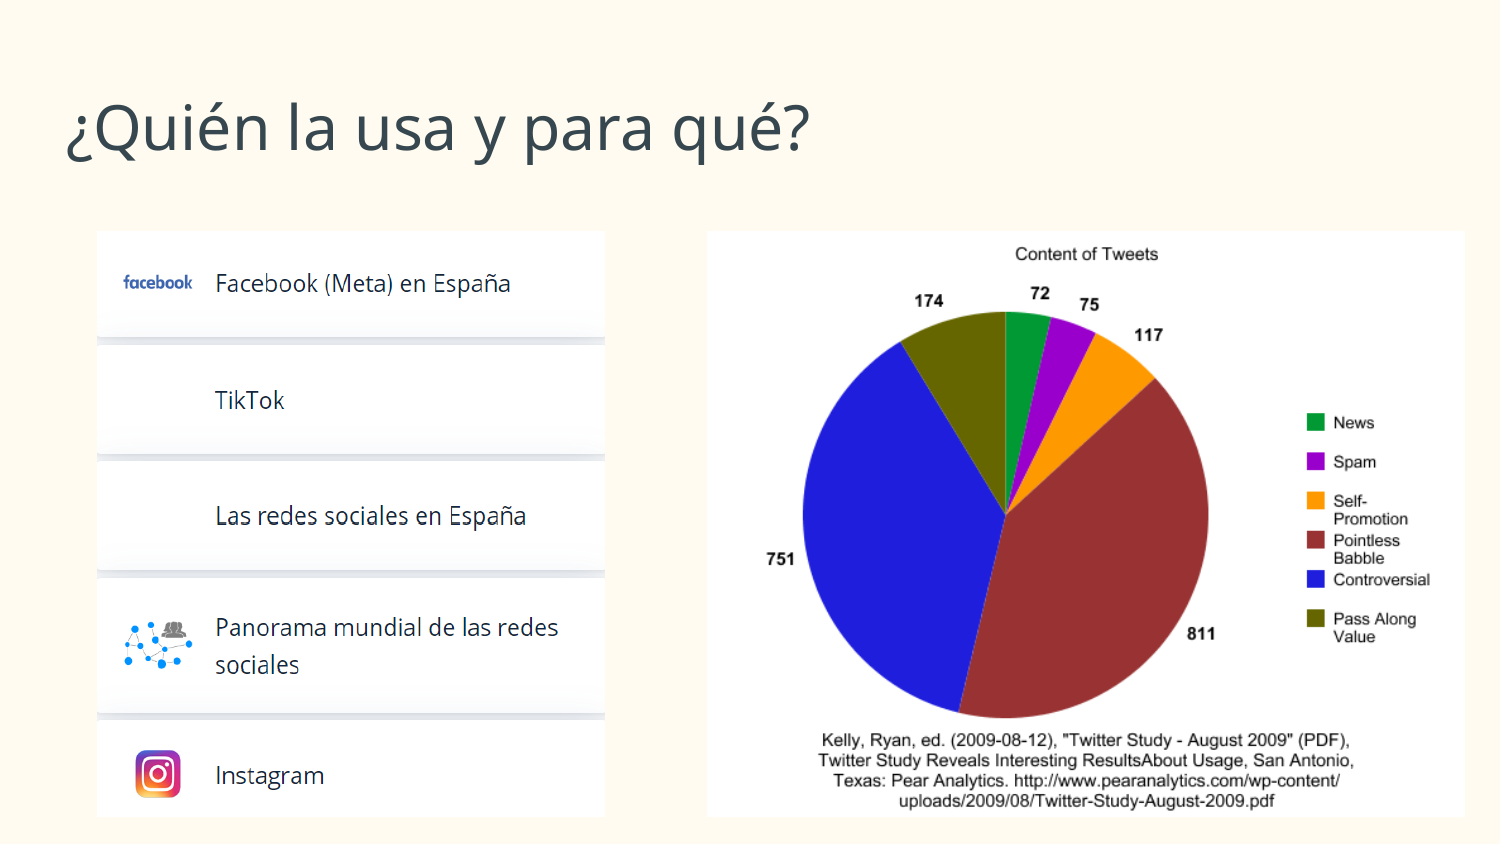

# ¿Quién la usa y para qué?